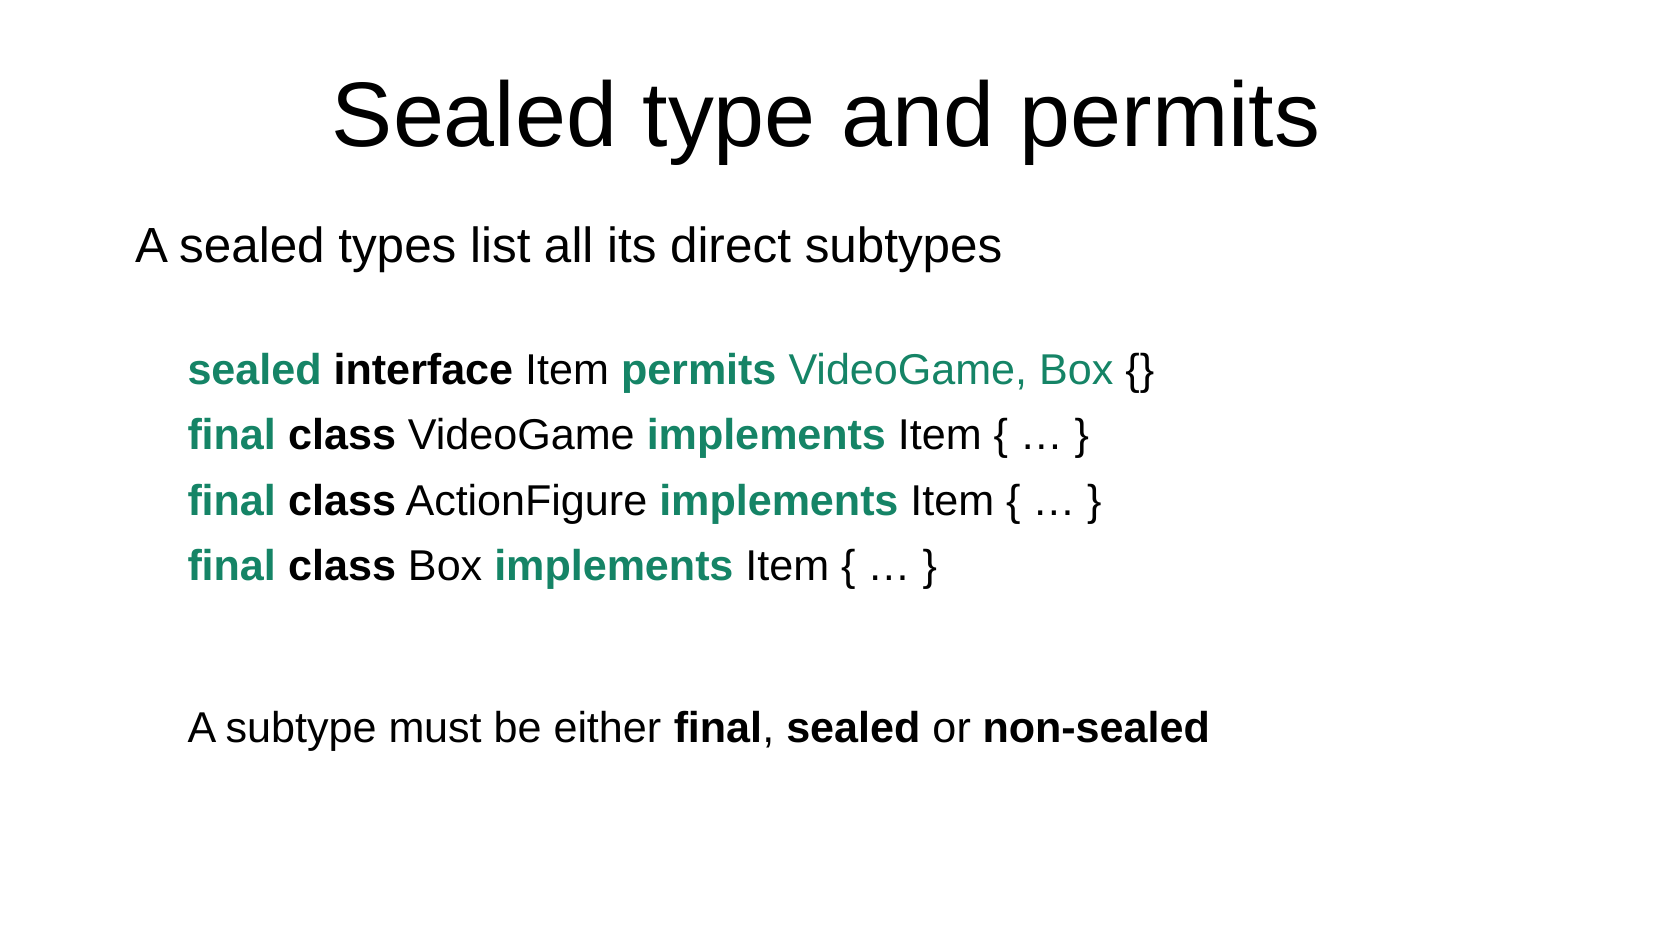

# Sealed type and permits
A sealed types list all its direct subtypes
sealed interface Item permits VideoGame, Box {}
final class VideoGame implements Item { … }
final class ActionFigure implements Item { … }
final class Box implements Item { … }
A subtype must be either final, sealed or non-sealed